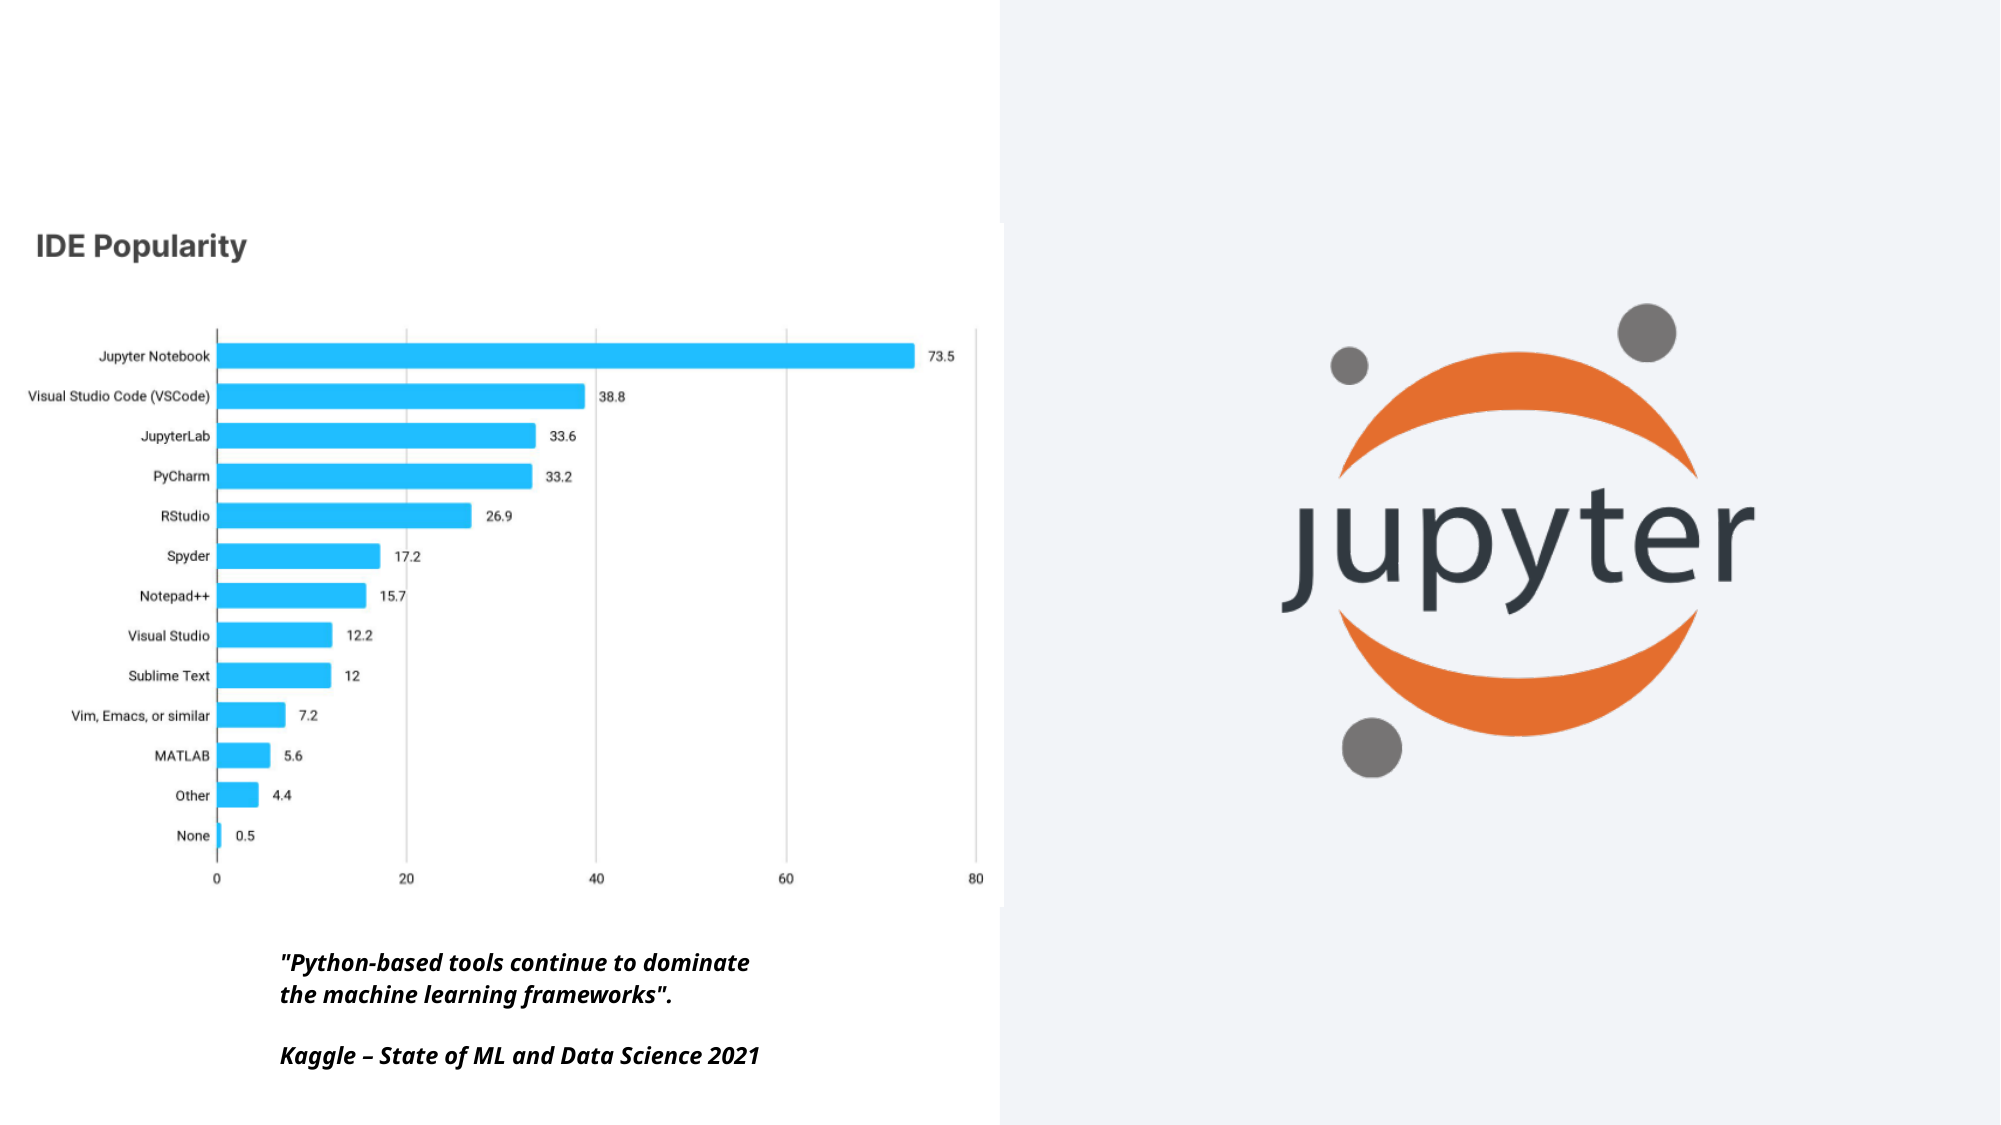

"Python-based tools continue to dominate the machine learning frameworks".
Kaggle – State of ML and Data Science 2021